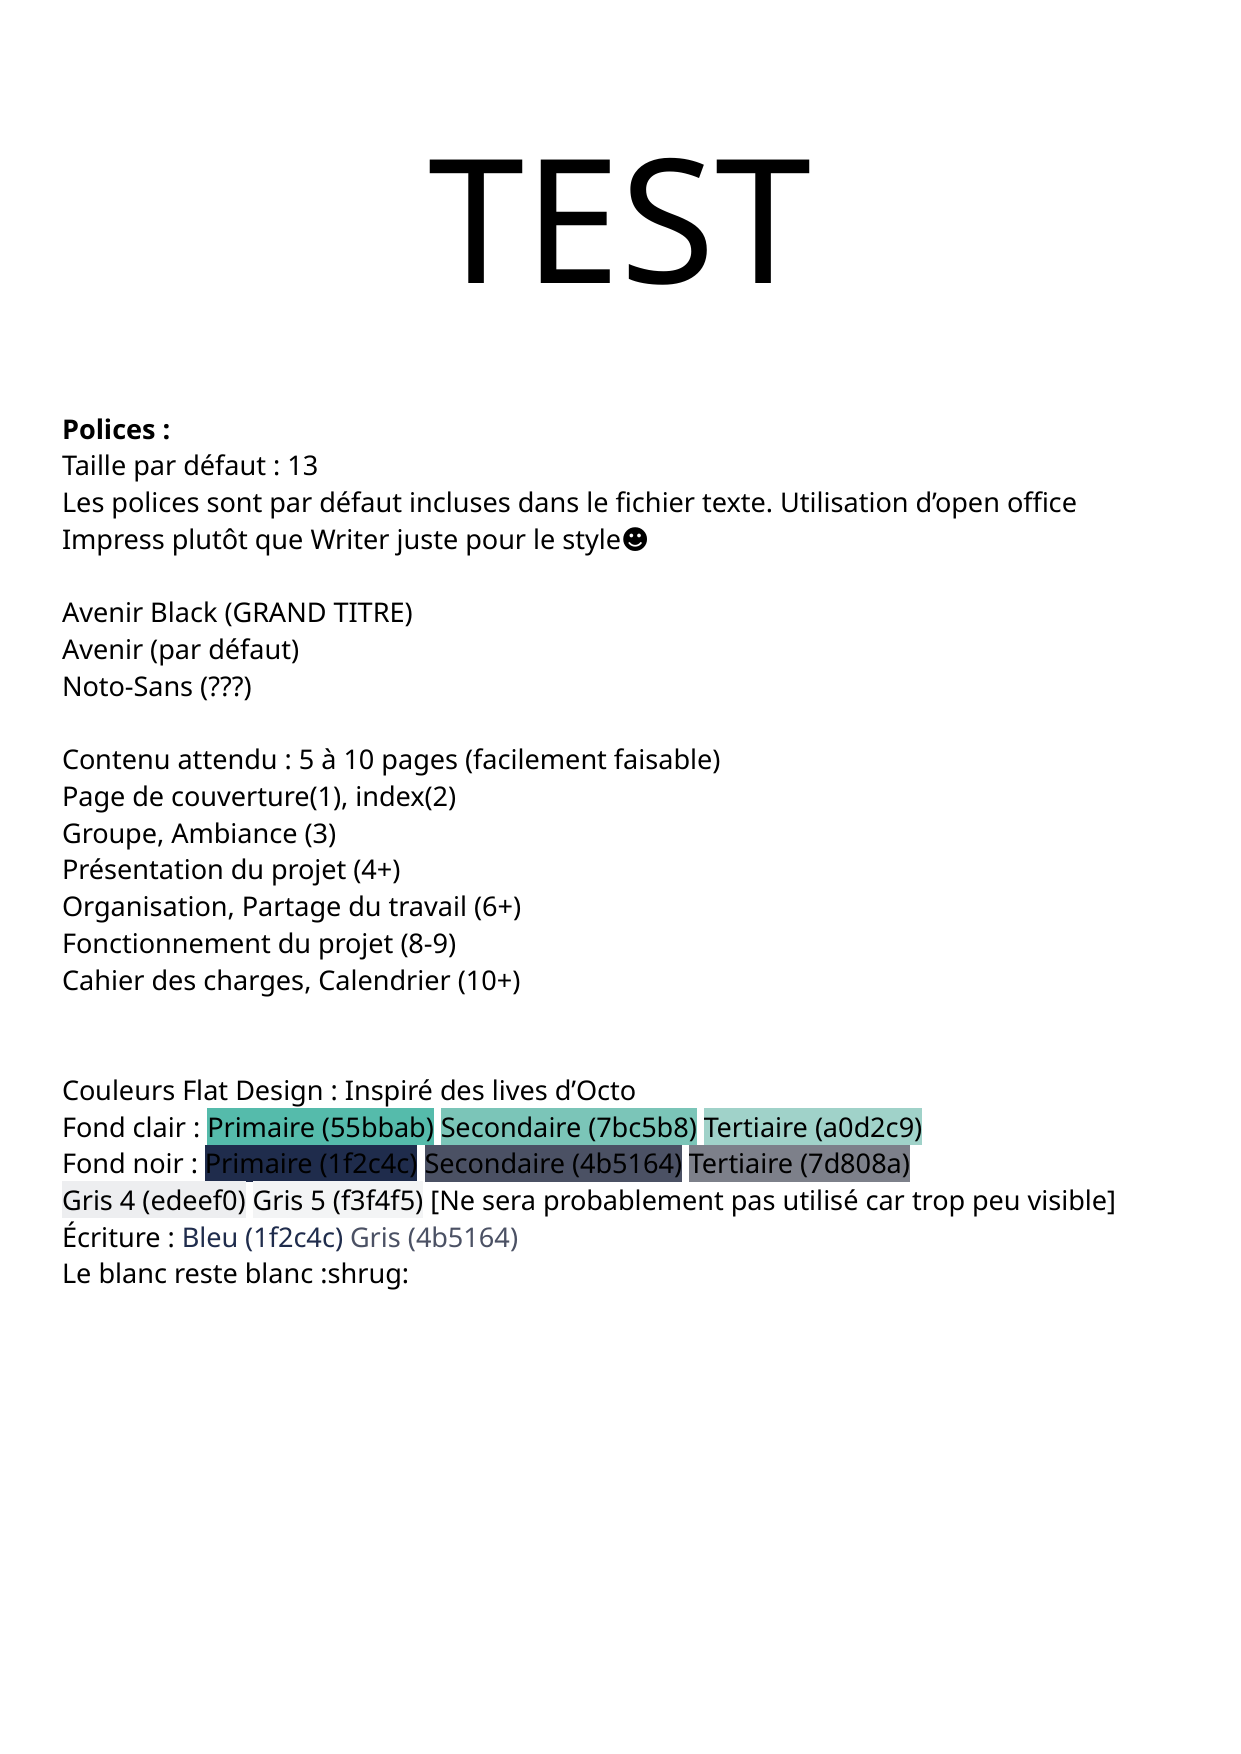

# TEST
Polices :
Taille par défaut : 13
Les polices sont par défaut incluses dans le fichier texte. Utilisation d’open office Impress plutôt que Writer juste pour le style☻
Avenir Black (GRAND TITRE)
Avenir (par défaut)
Noto-Sans (???)
Contenu attendu : 5 à 10 pages (facilement faisable)
Page de couverture(1), index(2)
Groupe, Ambiance (3)
Présentation du projet (4+)
Organisation, Partage du travail (6+)
Fonctionnement du projet (8-9)
Cahier des charges, Calendrier (10+)
Couleurs Flat Design : Inspiré des lives d’Octo
Fond clair : Primaire (55bbab) Secondaire (7bc5b8) Tertiaire (a0d2c9)
Fond noir : Primaire (1f2c4c) Secondaire (4b5164) Tertiaire (7d808a)
Gris 4 (edeef0) Gris 5 (f3f4f5) [Ne sera probablement pas utilisé car trop peu visible]
Écriture : Bleu (1f2c4c) Gris (4b5164)
Le blanc reste blanc :shrug: